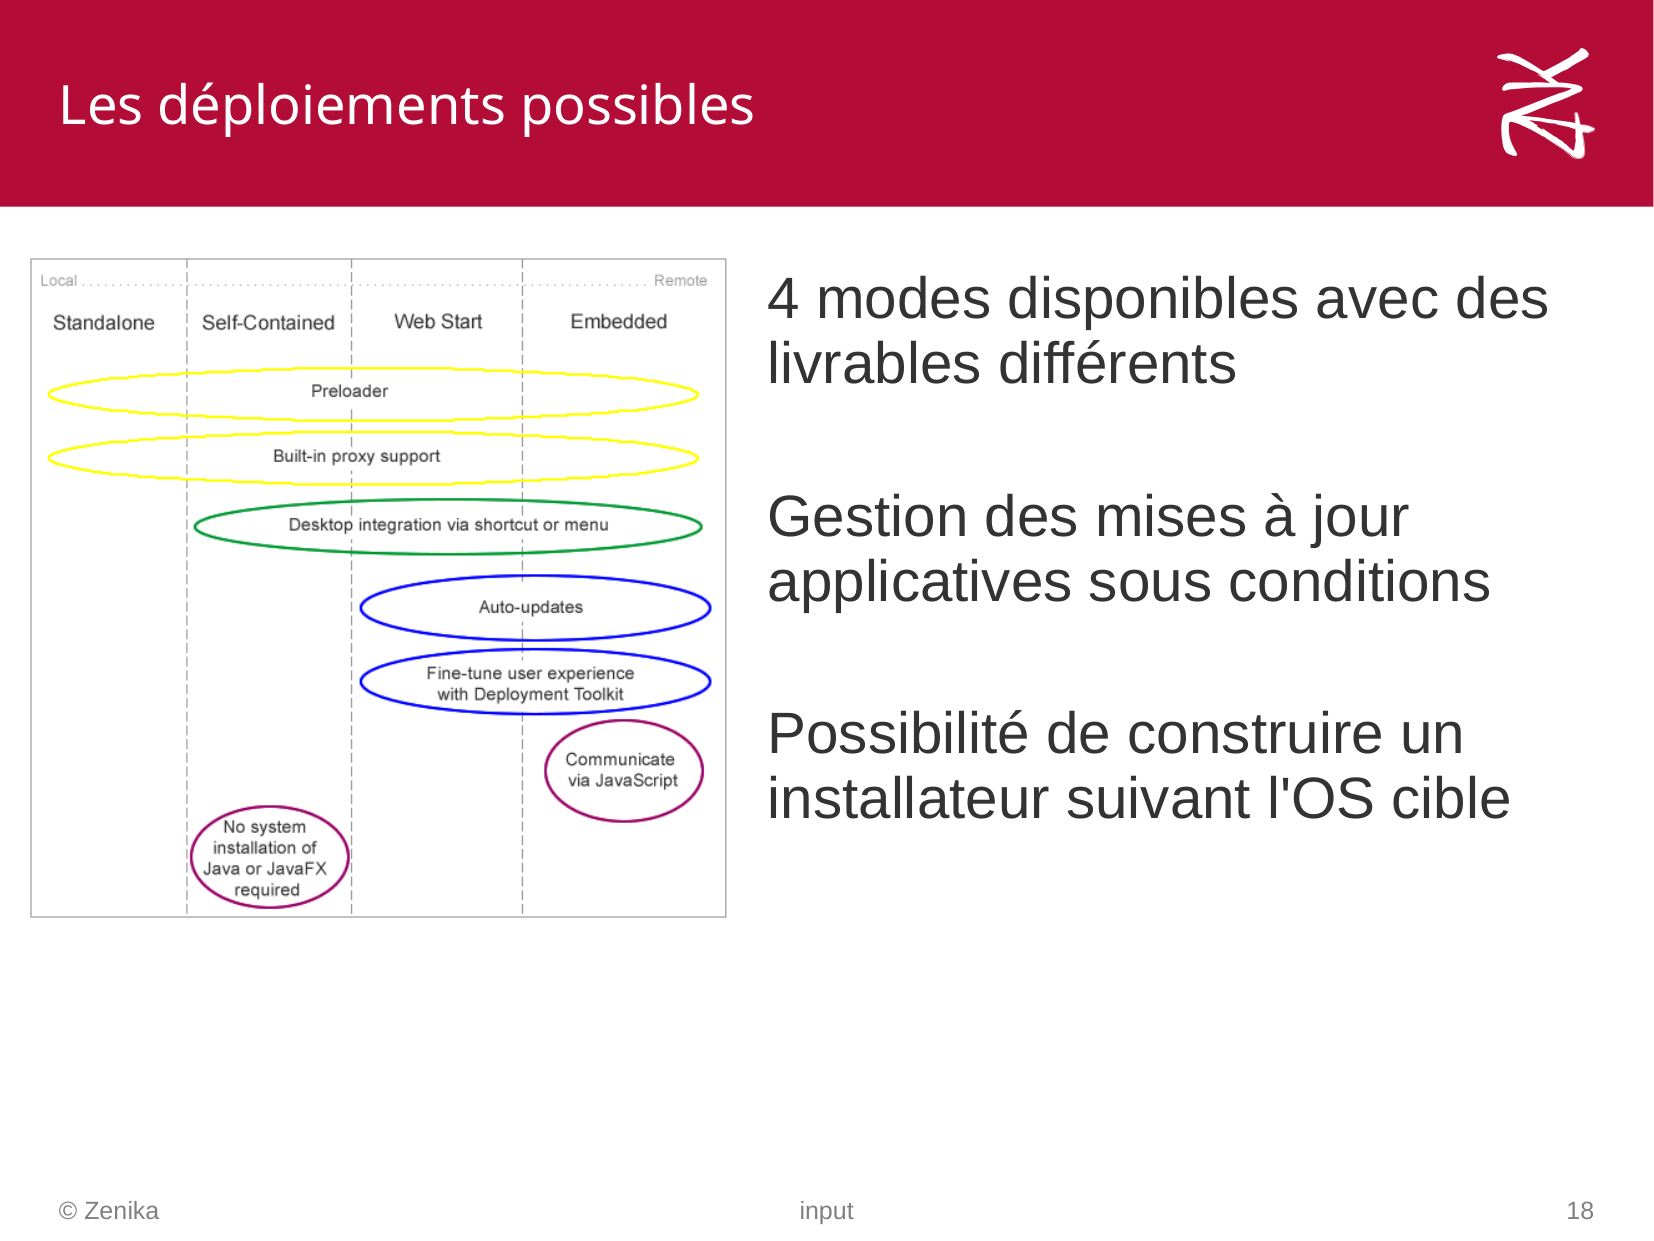

# Les déploiements possibles
4 modes disponibles avec des livrables différents
Gestion des mises à jour applicatives sous conditions
Possibilité de construire un installateur suivant l'OS cible